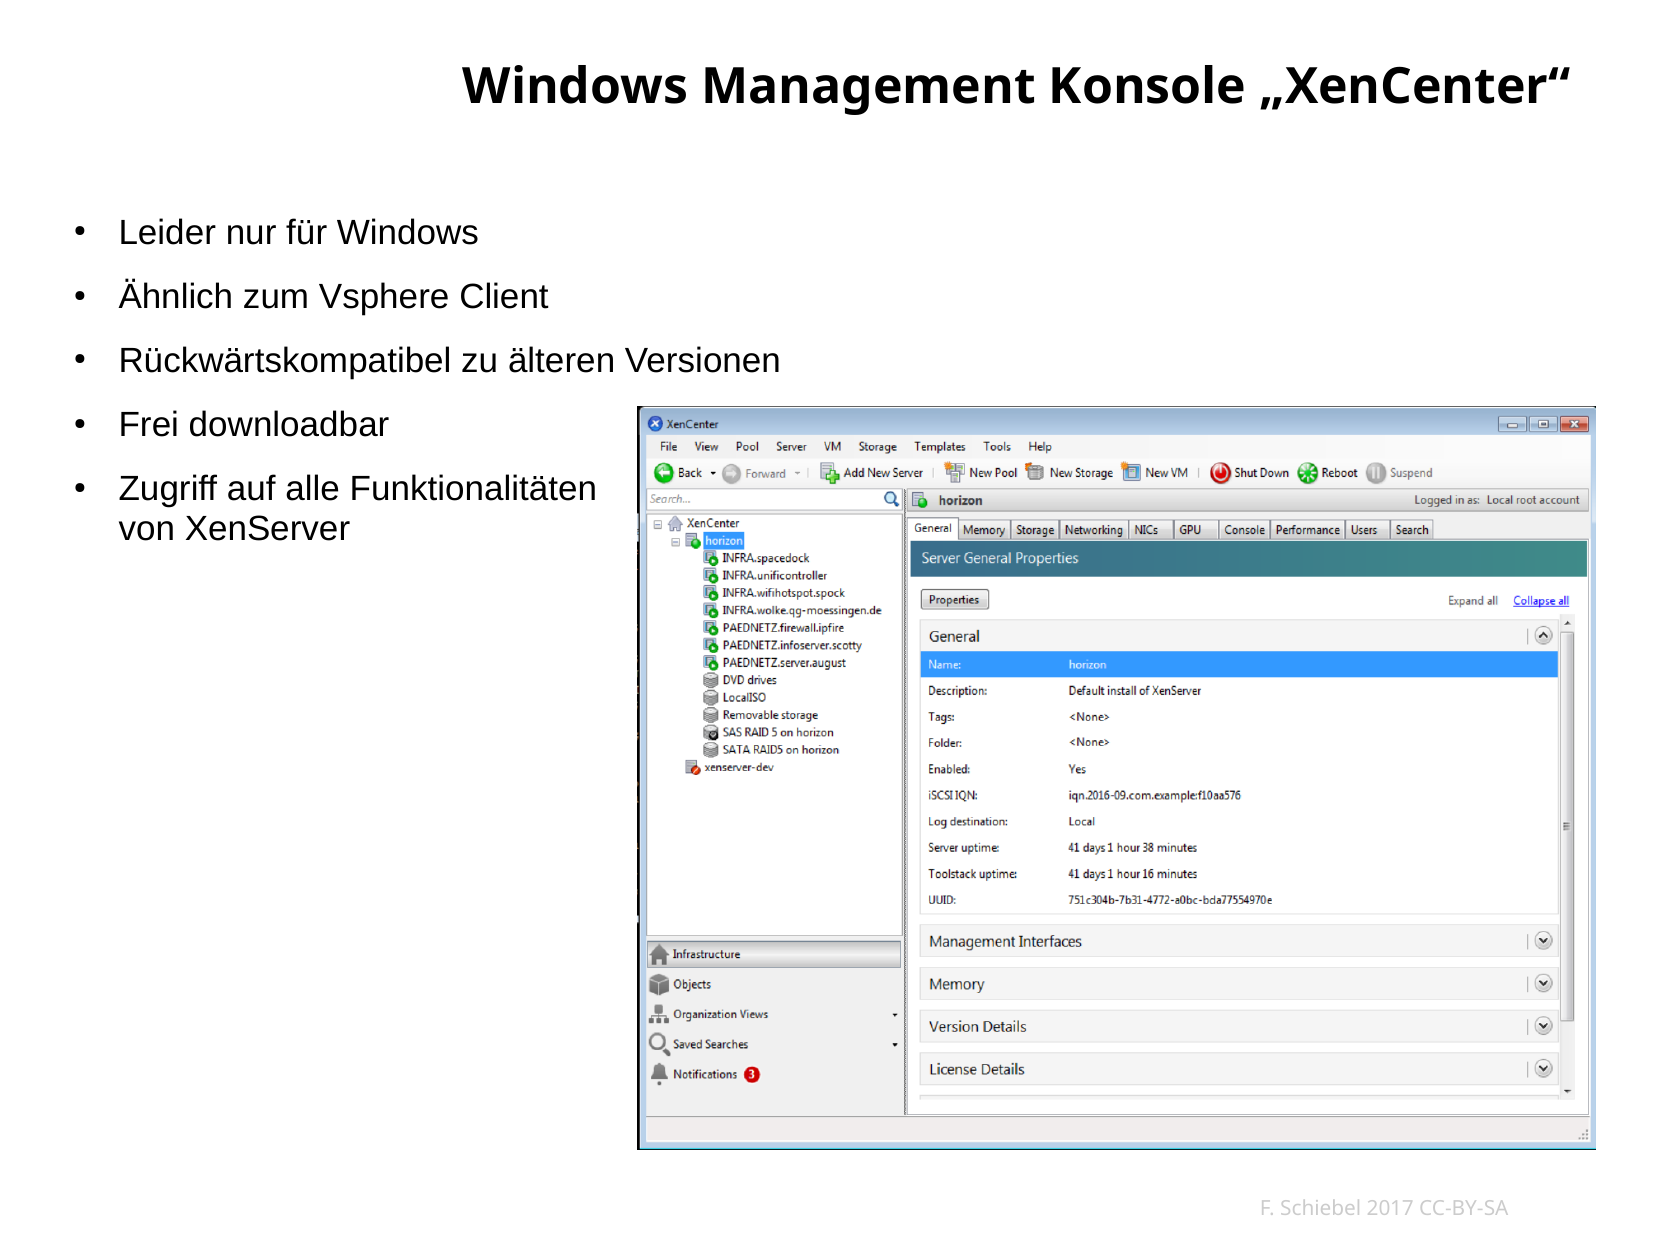

# Windows Management Konsole „XenCenter“
Leider nur für Windows
Ähnlich zum Vsphere Client
Rückwärtskompatibel zu älteren Versionen
Frei downloadbar
Zugriff auf alle Funktionalitäten
von XenServer